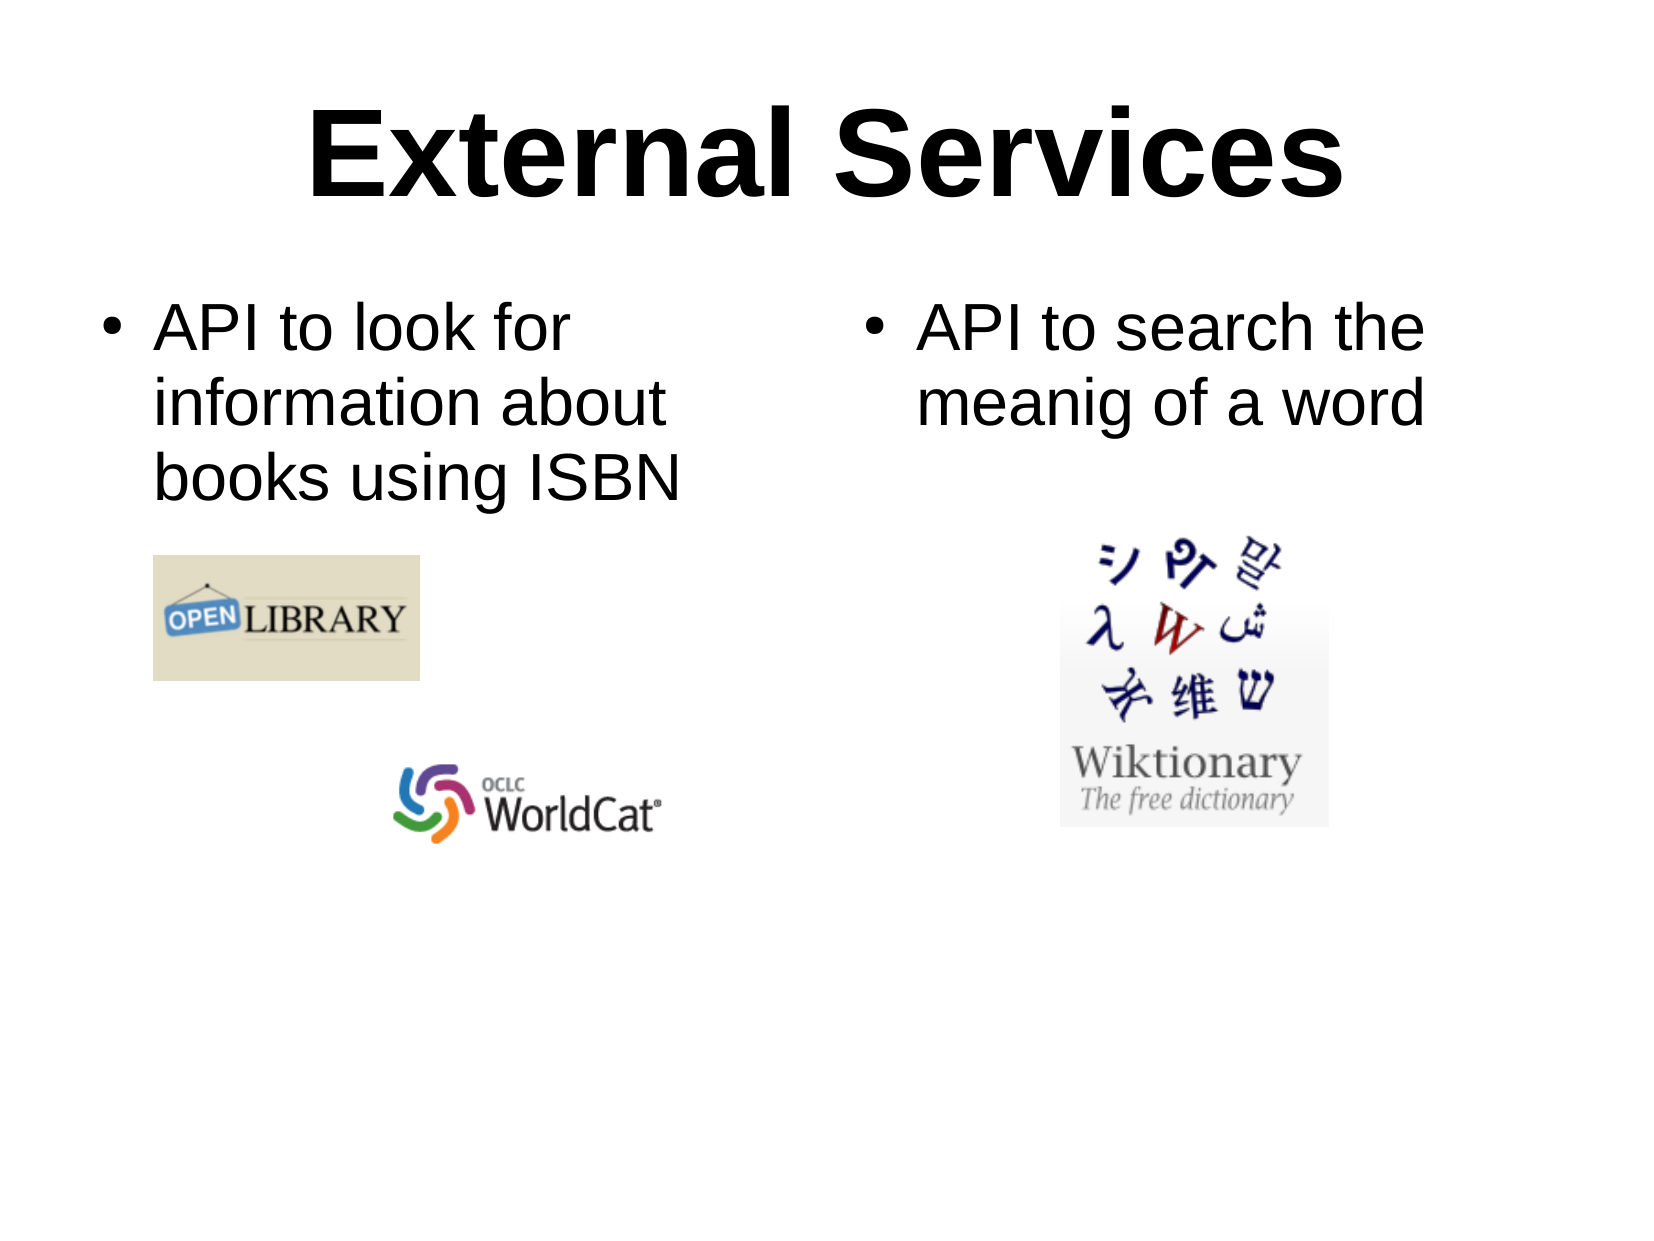

# External Services
API to look for information about books using ISBN
API to search the meanig of a word